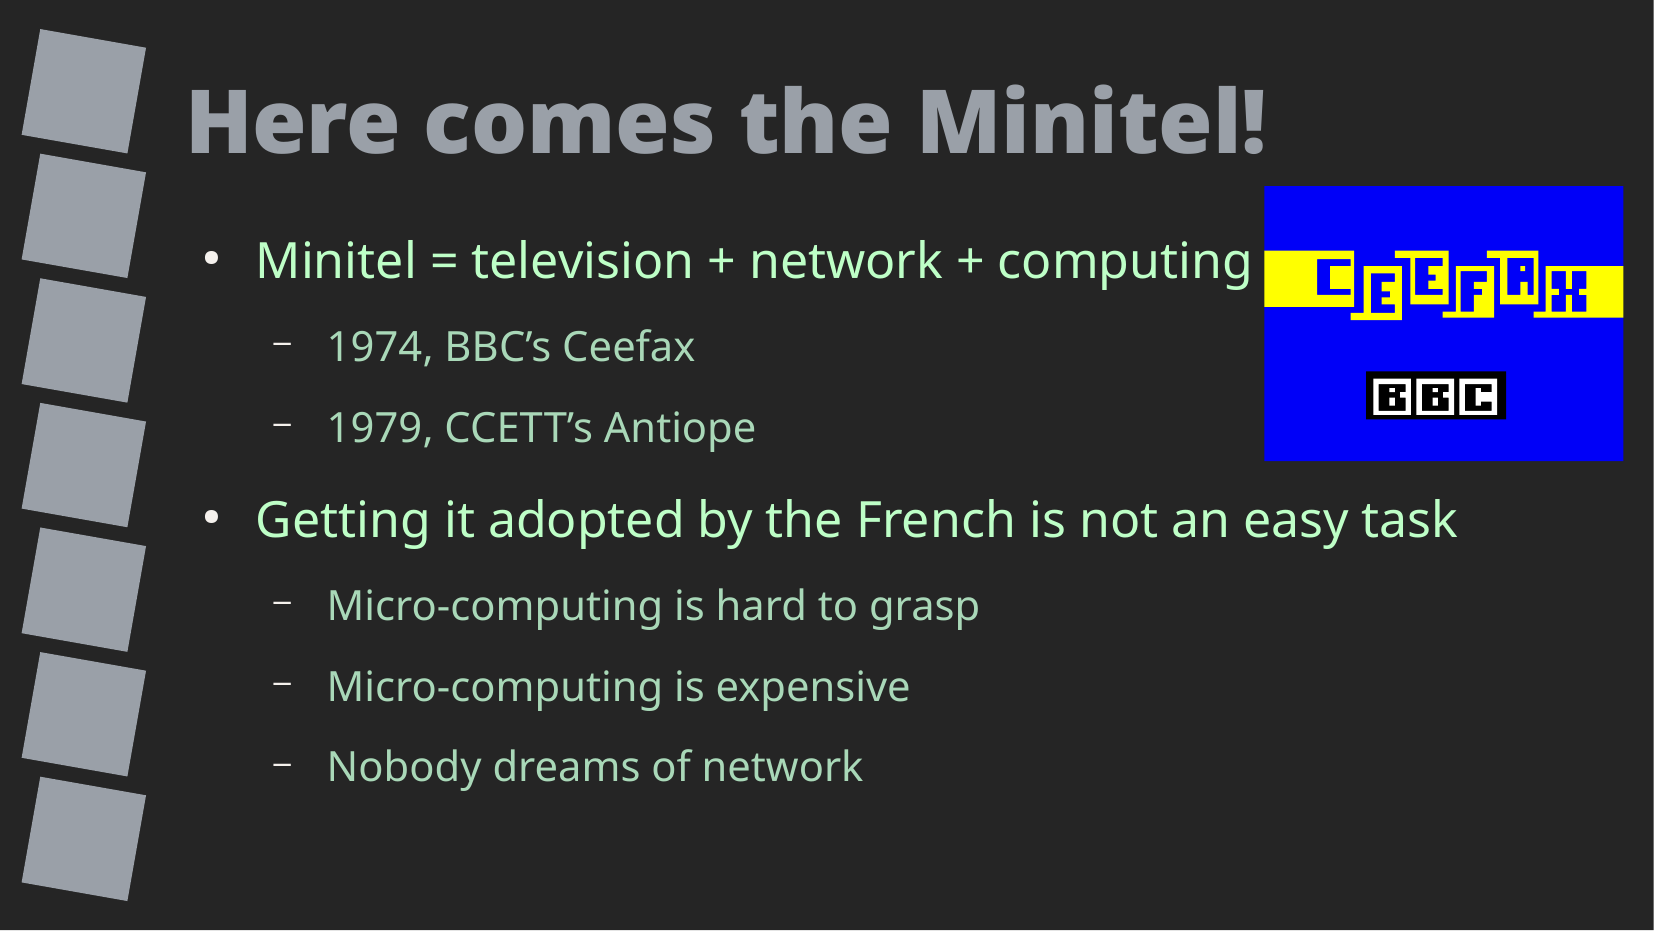

# Here comes the Minitel!
Minitel = television + network + computing
1974, BBC’s Ceefax
1979, CCETT’s Antiope
Getting it adopted by the French is not an easy task
Micro-computing is hard to grasp
Micro-computing is expensive
Nobody dreams of network